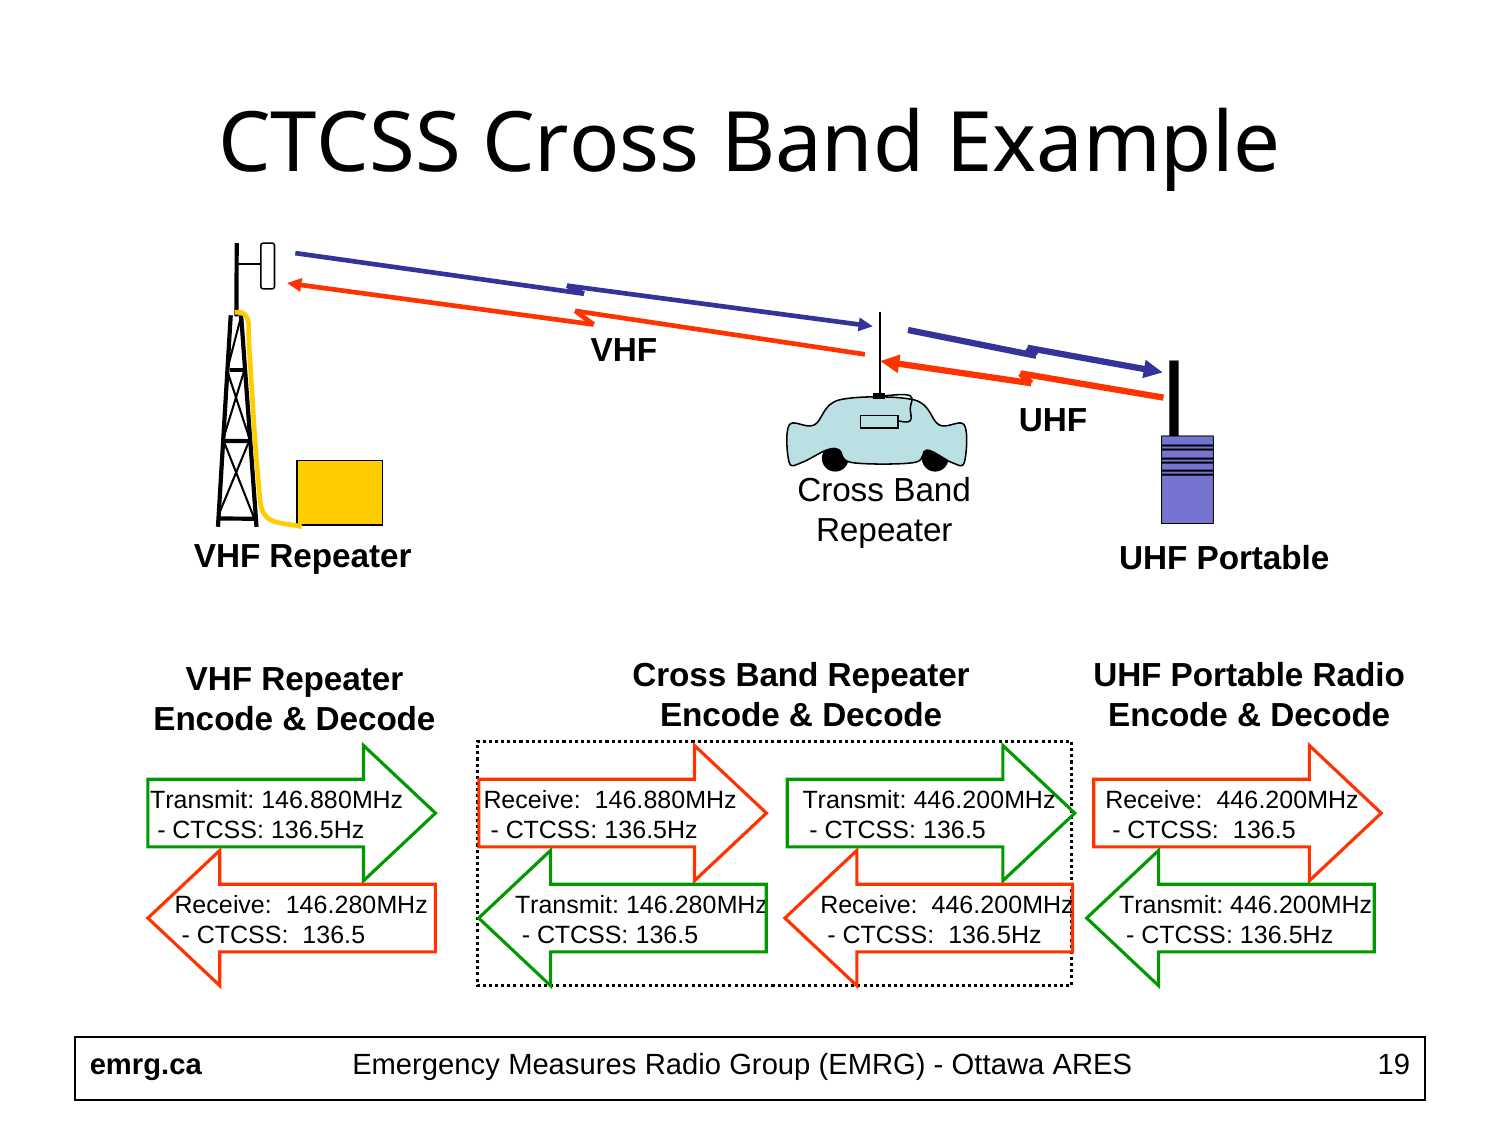

# CTCSS Cross Band Example
VHF
UHF
Cross Band Repeater
VHF Repeater
UHF Portable
Cross Band Repeater
Encode & Decode
UHF Portable Radio
Encode & Decode
VHF Repeater
Encode & Decode
Transmit: 146.880MHz
 - CTCSS: 136.5Hz
Receive: 146.880MHz
 - CTCSS: 136.5Hz
Transmit: 446.200MHz
 - CTCSS: 136.5
Receive: 446.200MHz
 - CTCSS: 136.5
Receive: 146.280MHz
 - CTCSS: 136.5
Transmit: 146.280MHz
 - CTCSS: 136.5
Receive: 446.200MHz
 - CTCSS: 136.5Hz
Transmit: 446.200MHz
 - CTCSS: 136.5Hz
Emergency Measures Radio Group (EMRG) - Ottawa ARES